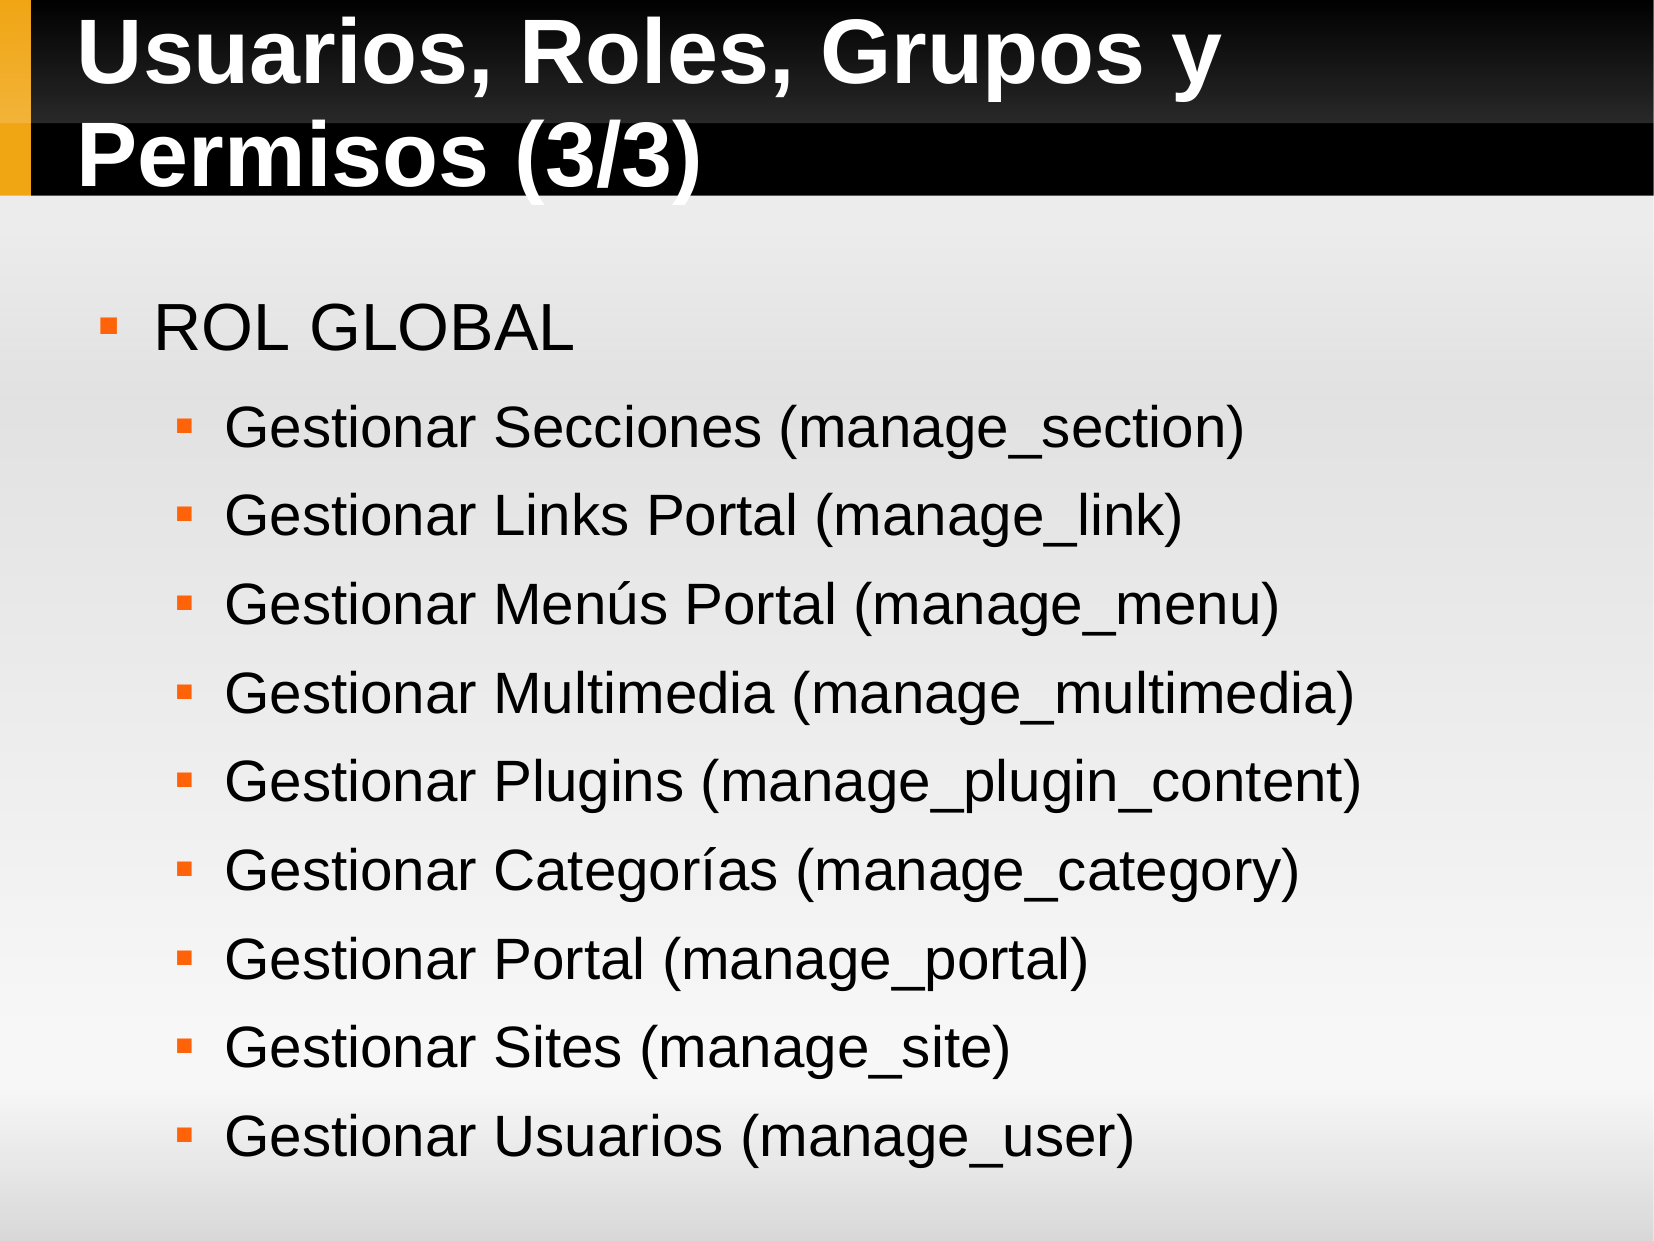

# Usuarios, Roles, Grupos y Permisos (3/3)
ROL GLOBAL
Gestionar Secciones (manage_section)
Gestionar Links Portal (manage_link)
Gestionar Menús Portal (manage_menu)
Gestionar Multimedia (manage_multimedia)
Gestionar Plugins (manage_plugin_content)
Gestionar Categorías (manage_category)
Gestionar Portal (manage_portal)
Gestionar Sites (manage_site)
Gestionar Usuarios (manage_user)